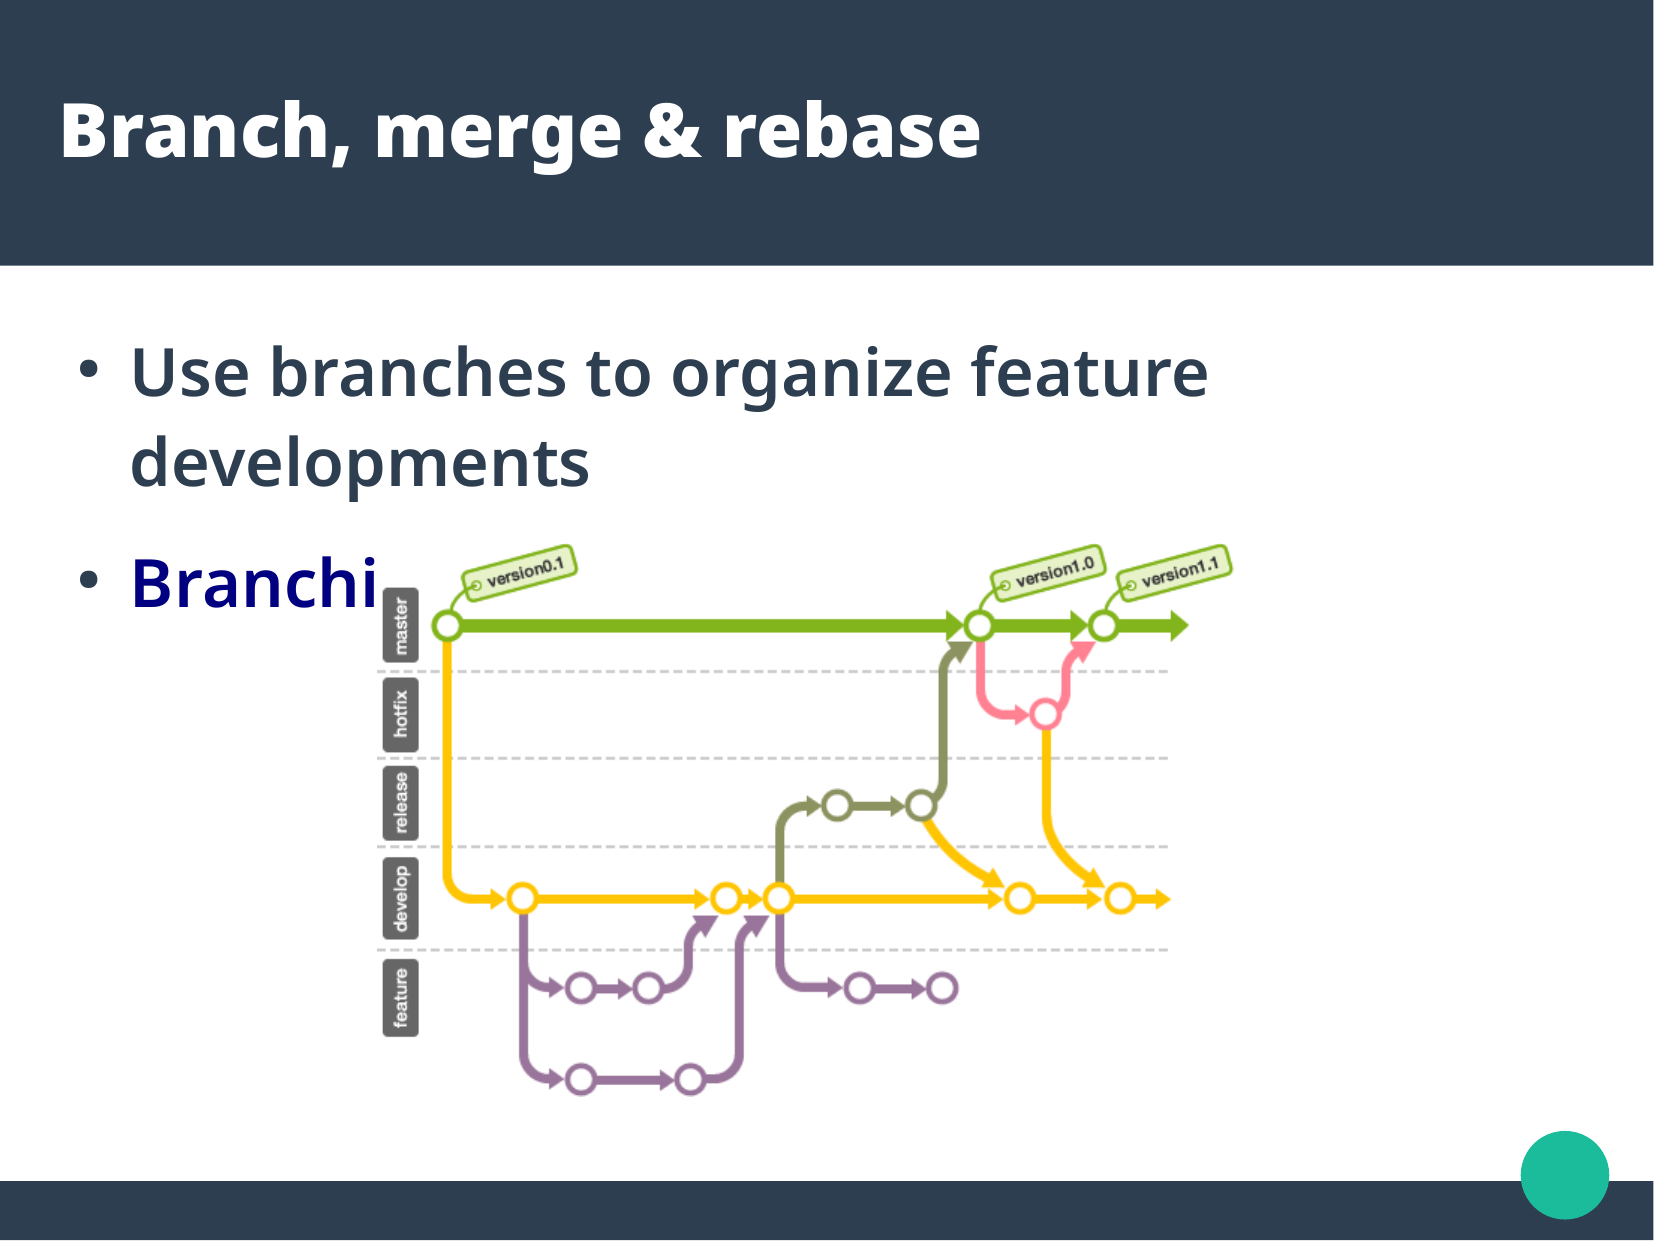

# Branch, merge & rebase
Use branches to organize feature developments
Branching model